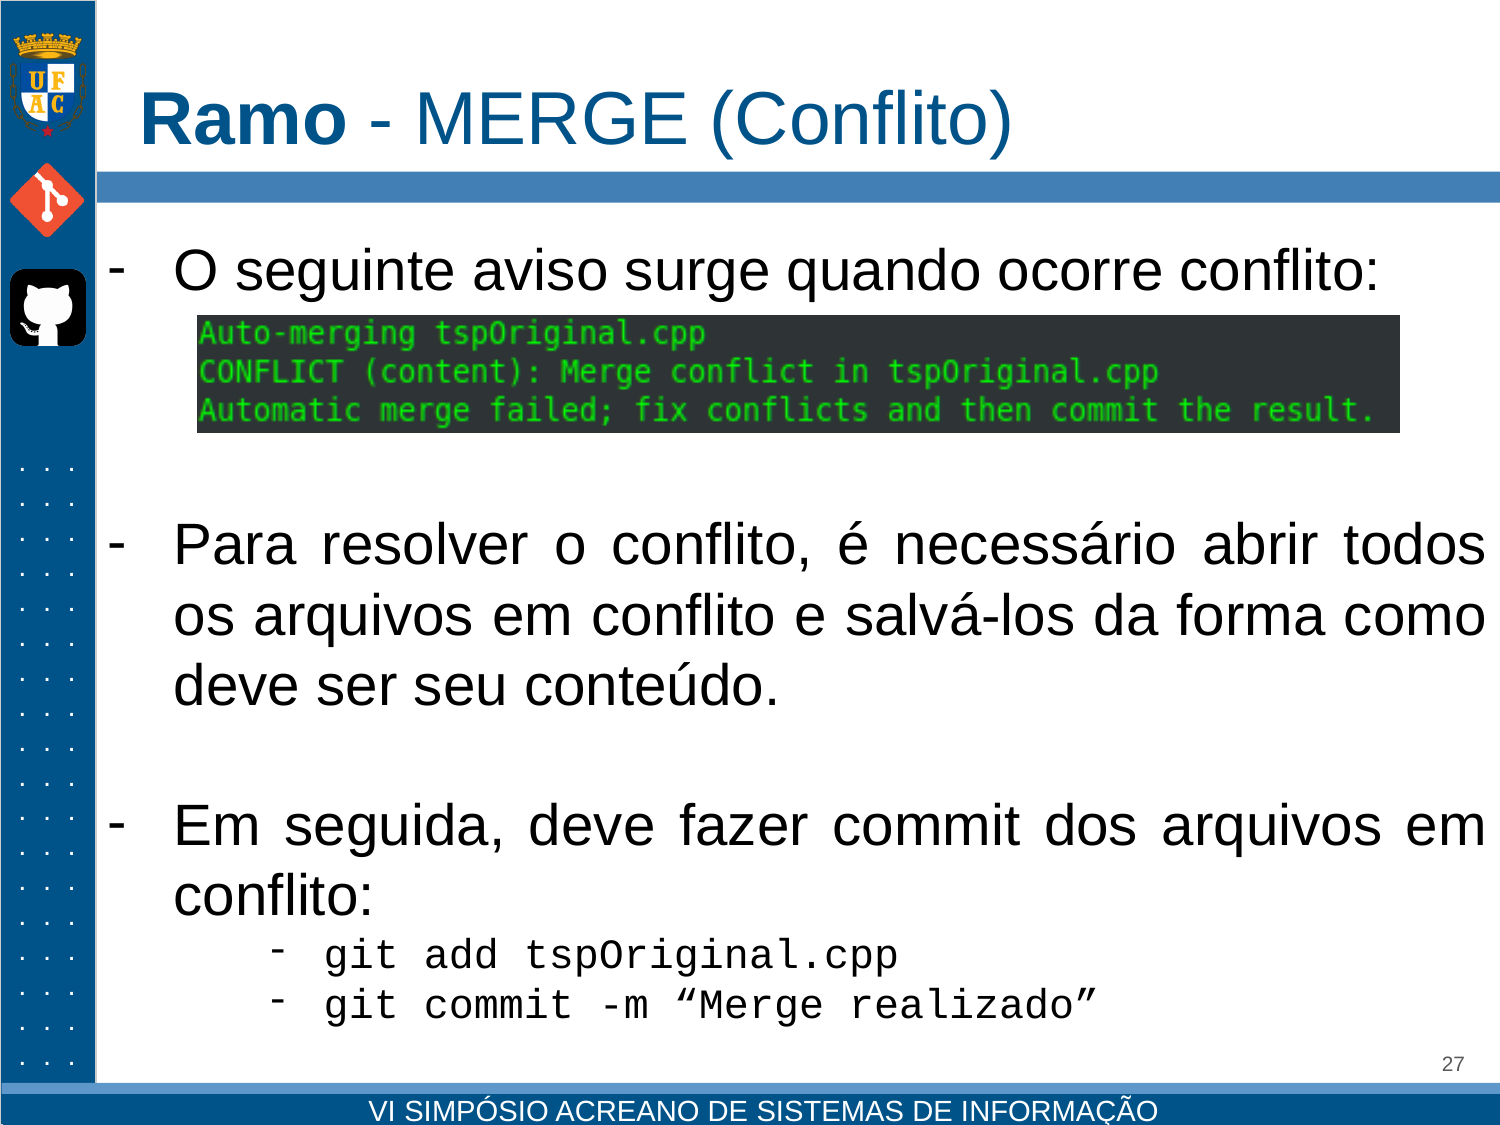

# Ramo - MERGE (Conflito)
O seguinte aviso surge quando ocorre conflito:
. . .
. . .
. . .
. . .
. . .
. . .
. . .
. . .
. . .
. . .
. . .
. . .
. . .
. . .
. . .
. . .
. . .
. . .
Para resolver o conflito, é necessário abrir todos os arquivos em conflito e salvá-los da forma como deve ser seu conteúdo.
Em seguida, deve fazer commit dos arquivos em conflito:
git add tspOriginal.cpp
git commit -m “Merge realizado”
VI SIMPÓSIO ACREANO DE SISTEMAS DE INFORMAÇÃO